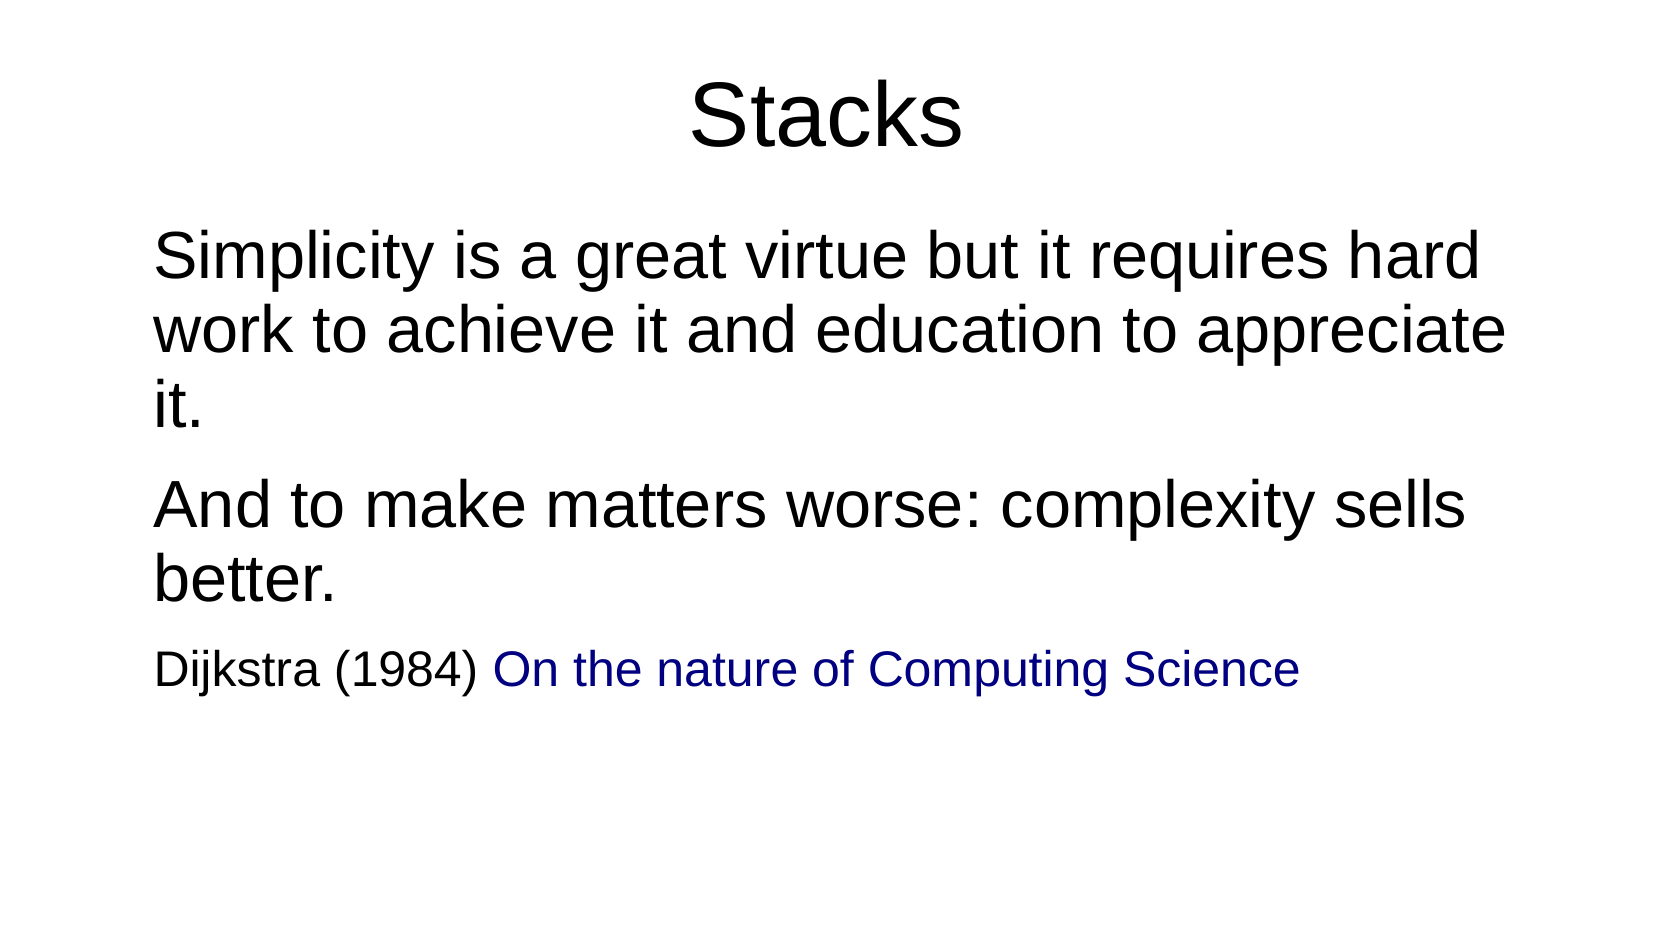

# Stacks
Simplicity is a great virtue but it requires hard work to achieve it and education to appreciate it.
And to make matters worse: complexity sells better.
Dijkstra (1984) On the nature of Computing Science